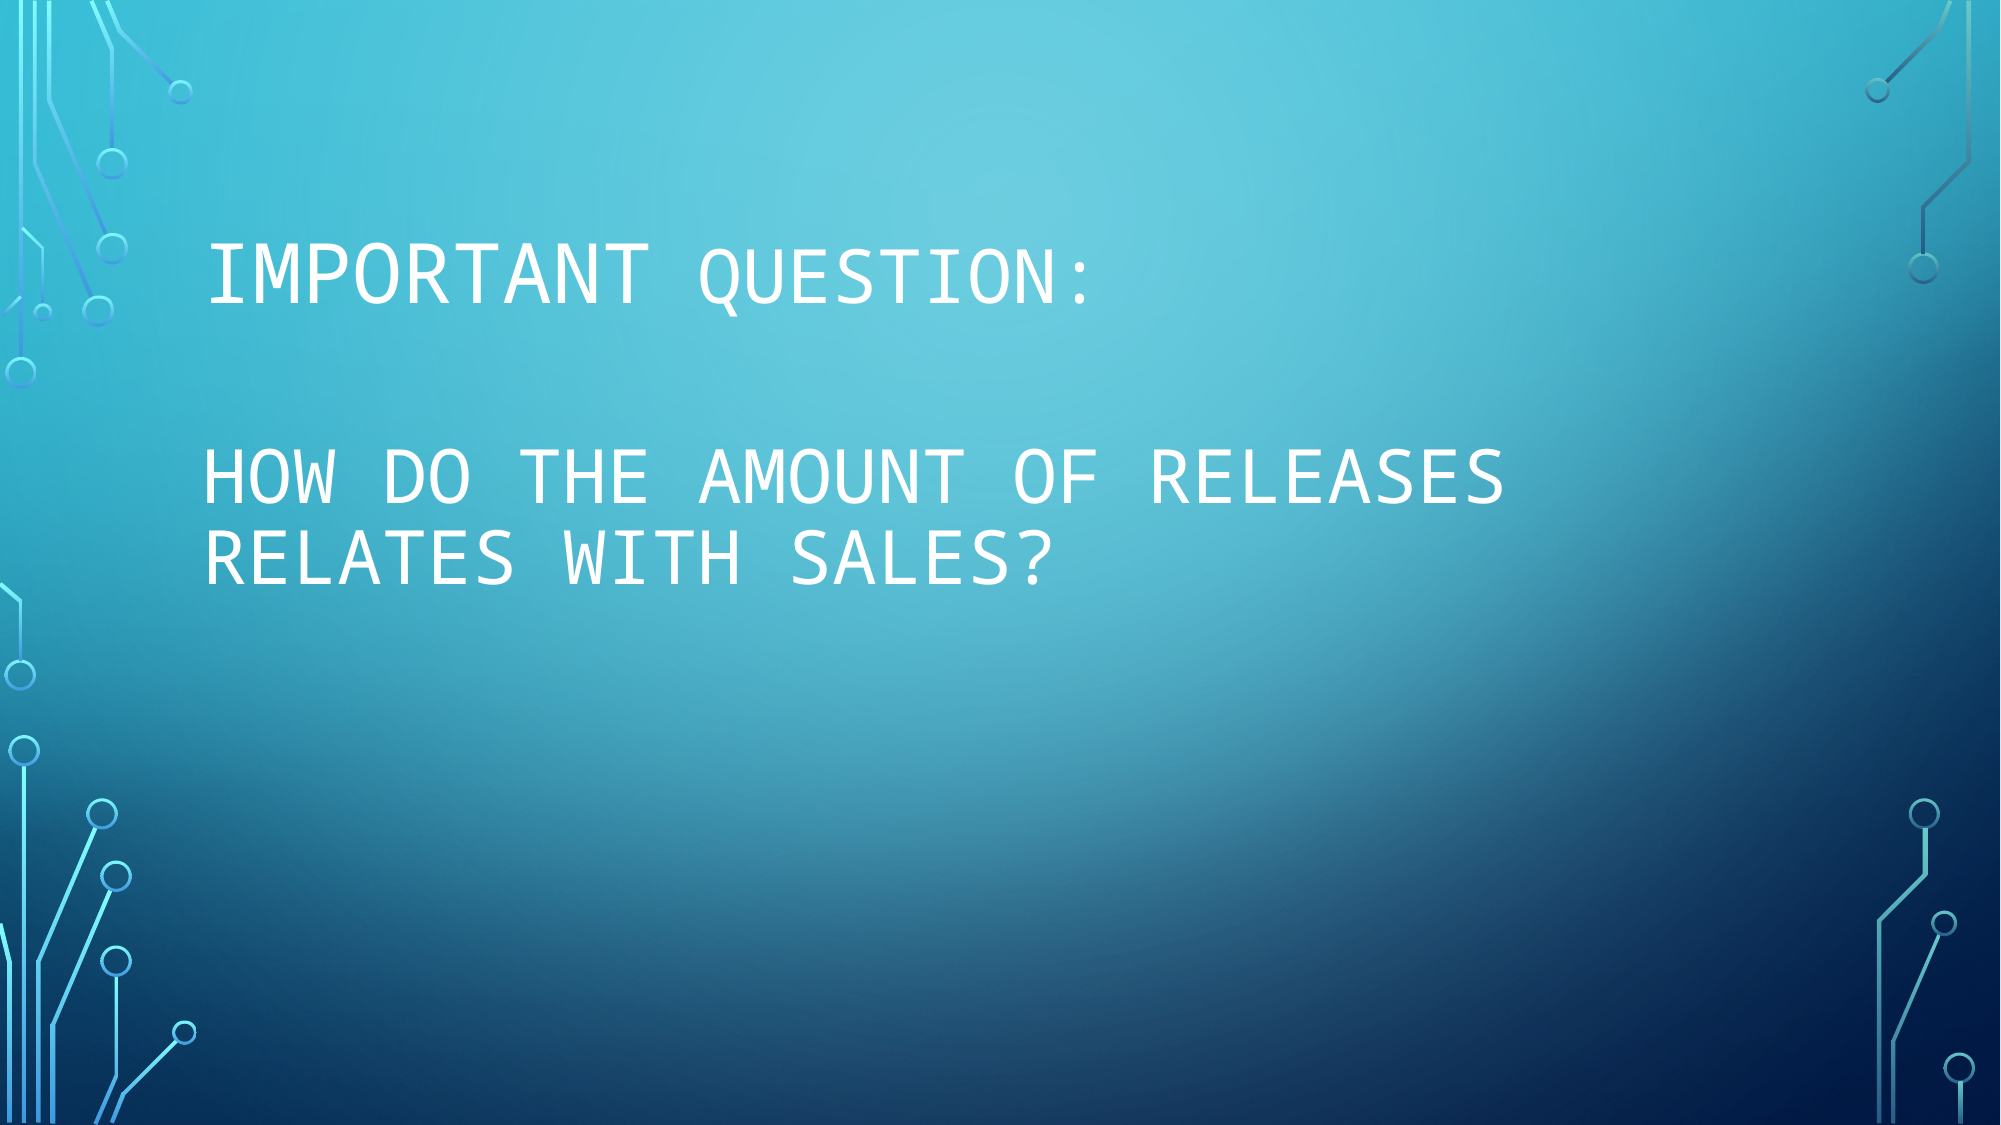

Important question:
# How do the amount of releases relates with sales?